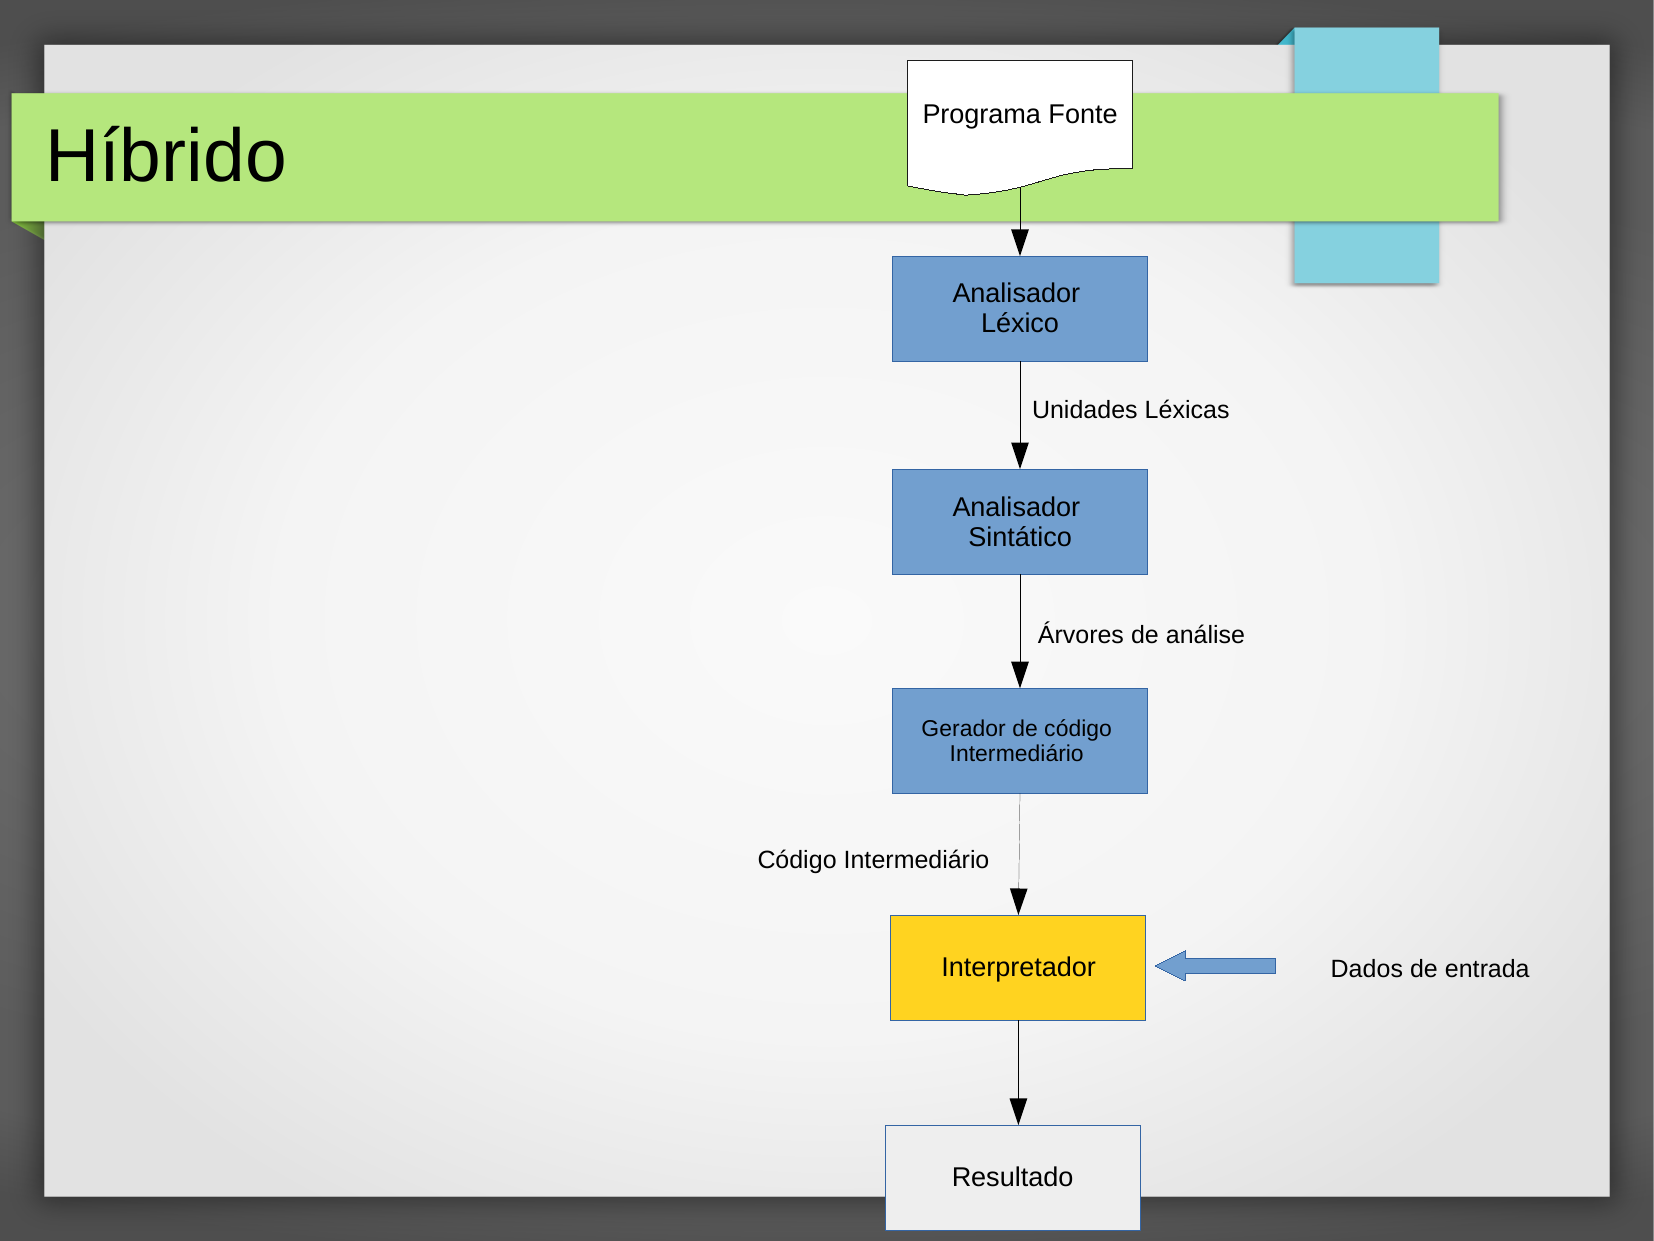

Programa Fonte
# Híbrido
Analisador
Léxico
Unidades Léxicas
Analisador
Sintático
Árvores de análise
Gerador de código
Intermediário
Código Intermediário
Interpretador
Dados de entrada
Resultado